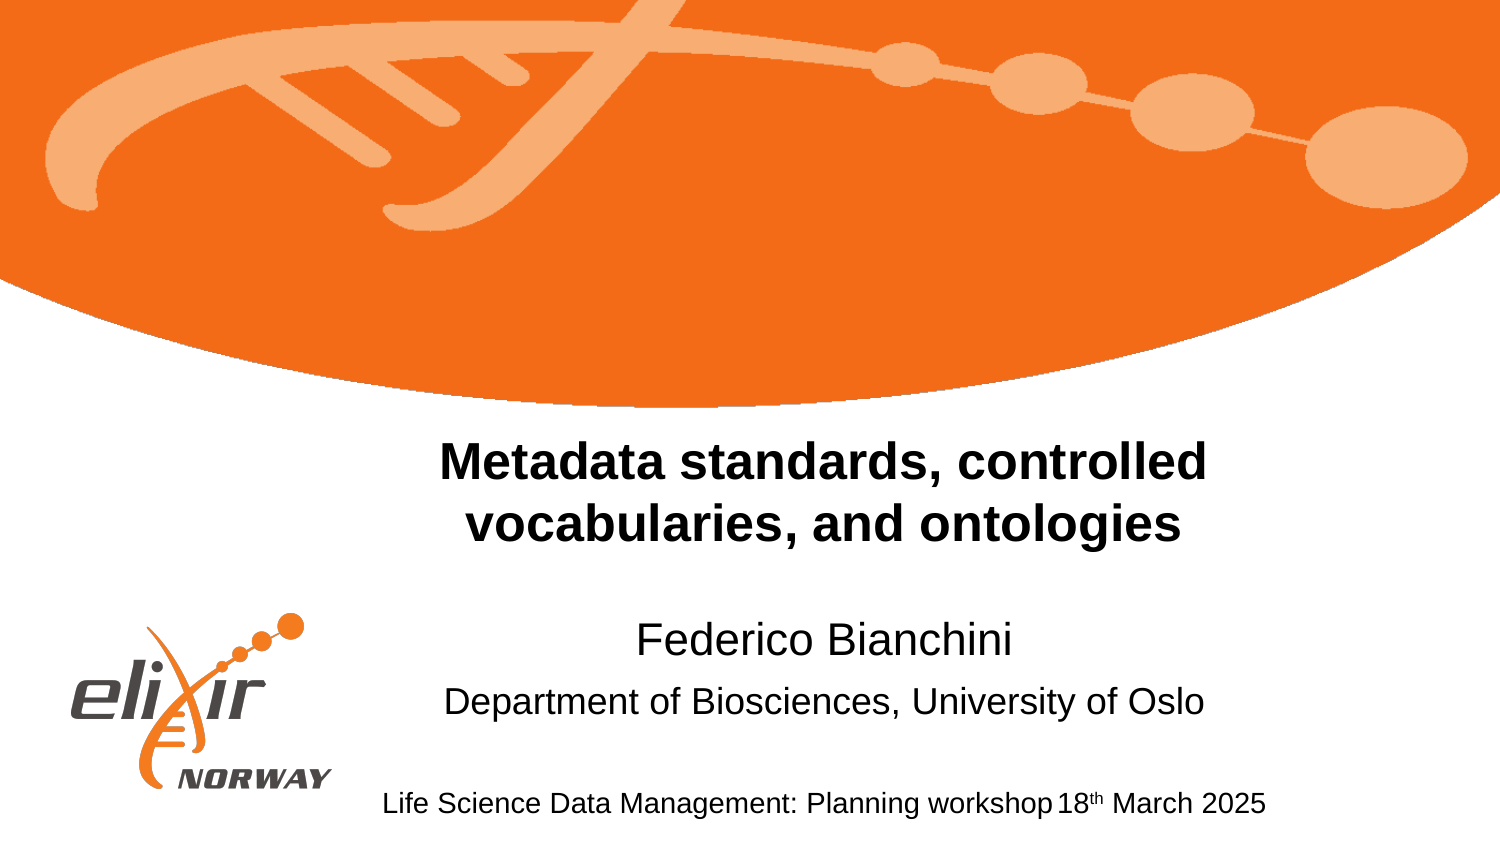

Metadata standards, controlled vocabularies, and ontologies
Federico Bianchini
Department of Biosciences, University of Oslo
Life Science Data Management: Planning workshop	18th March 2025